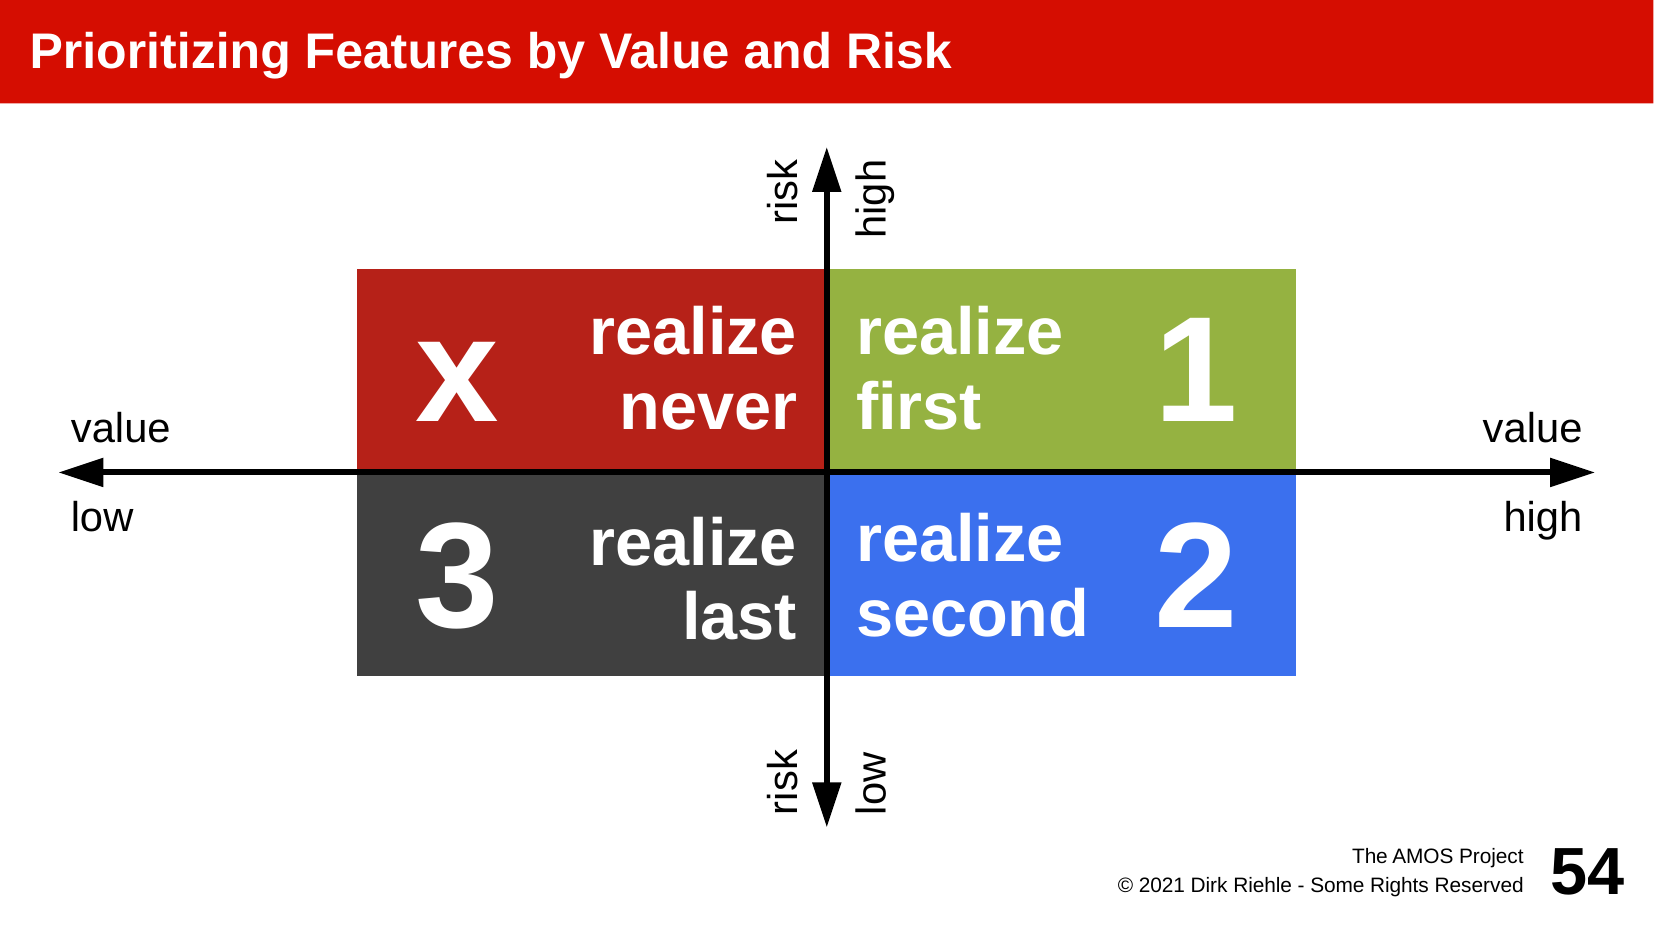

# Prioritizing Features by Value and Risk
risk
high
realize
never
x
realize
first
1
value
value
low
3
realize
second
2
high
realize
last
risk
low
The AMOS Project
54
© 2021 Dirk Riehle - Some Rights Reserved